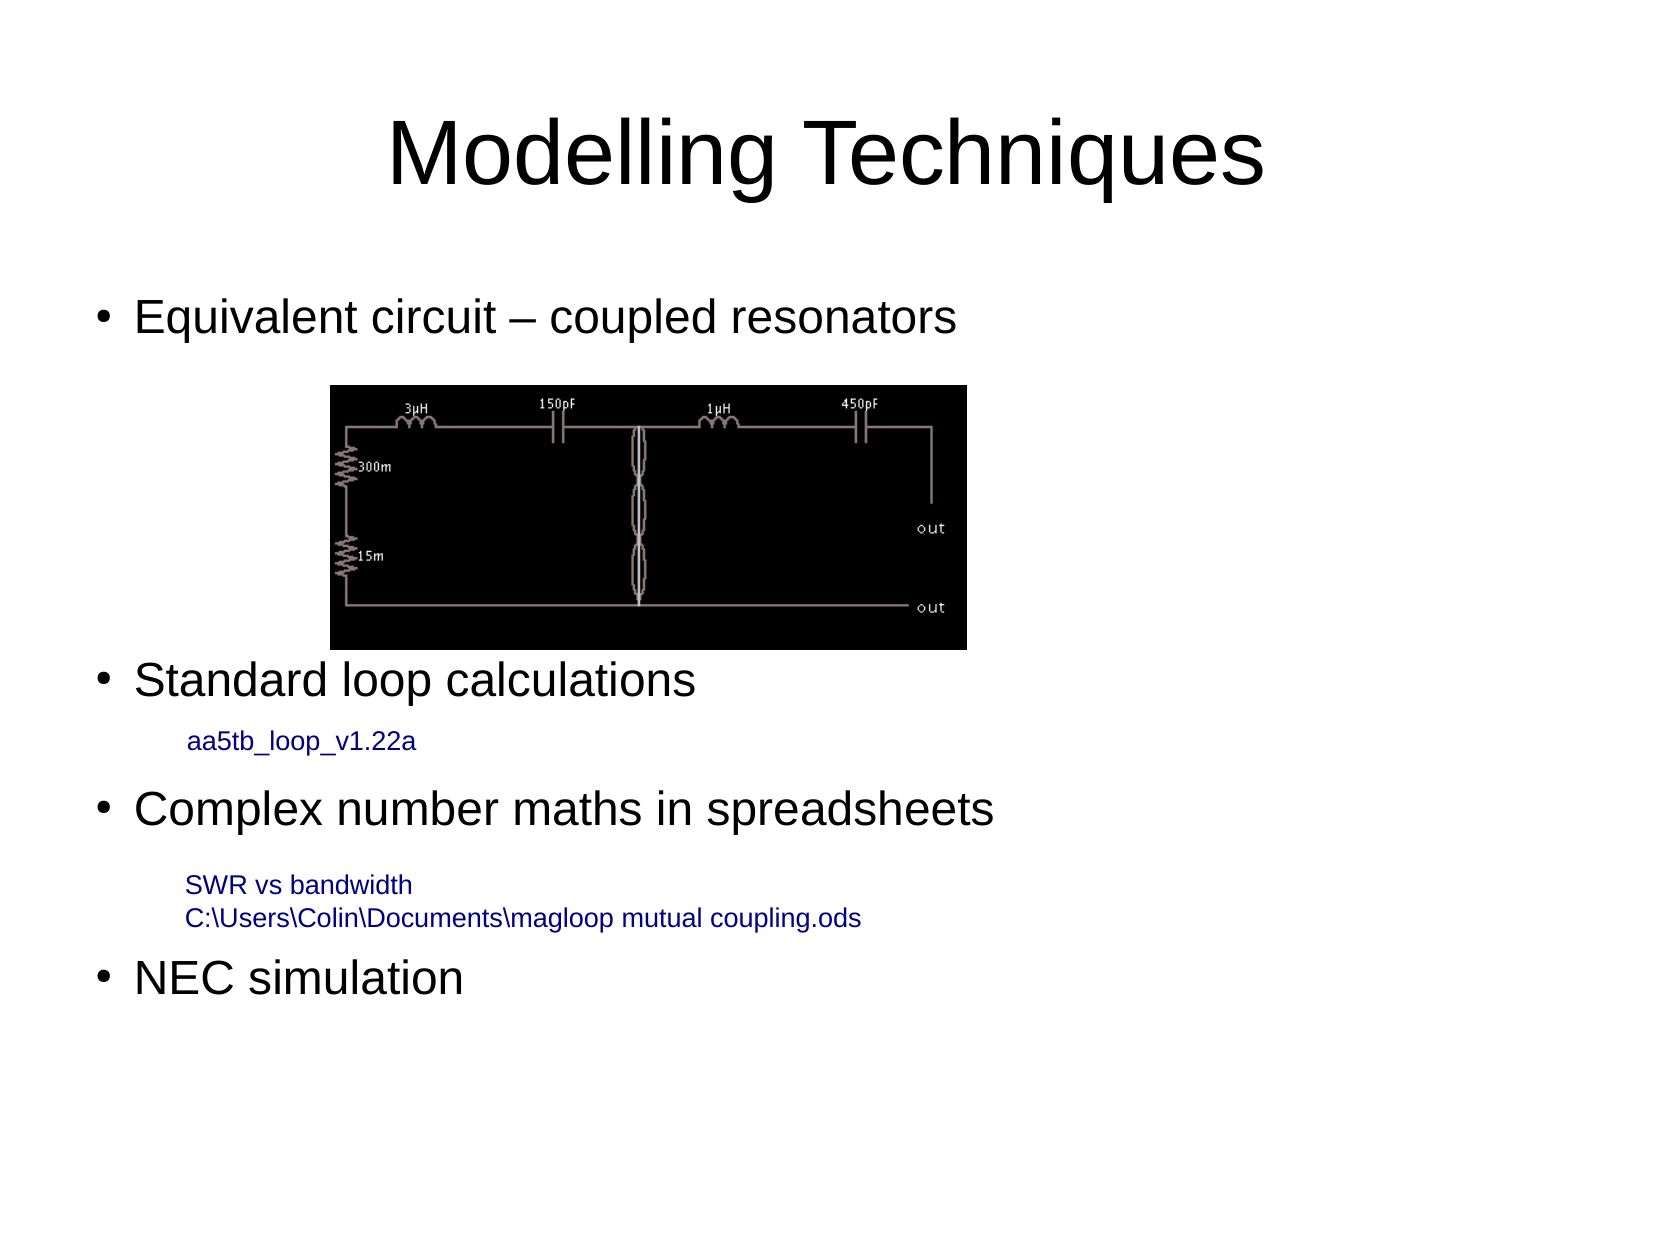

# Modelling Techniques
Equivalent circuit – coupled resonators
Standard loop calculations
	aa5tb_loop_v1.22a
Complex number maths in spreadsheets
SWR vs bandwidth
C:\Users\Colin\Documents\magloop mutual coupling.ods
NEC simulation